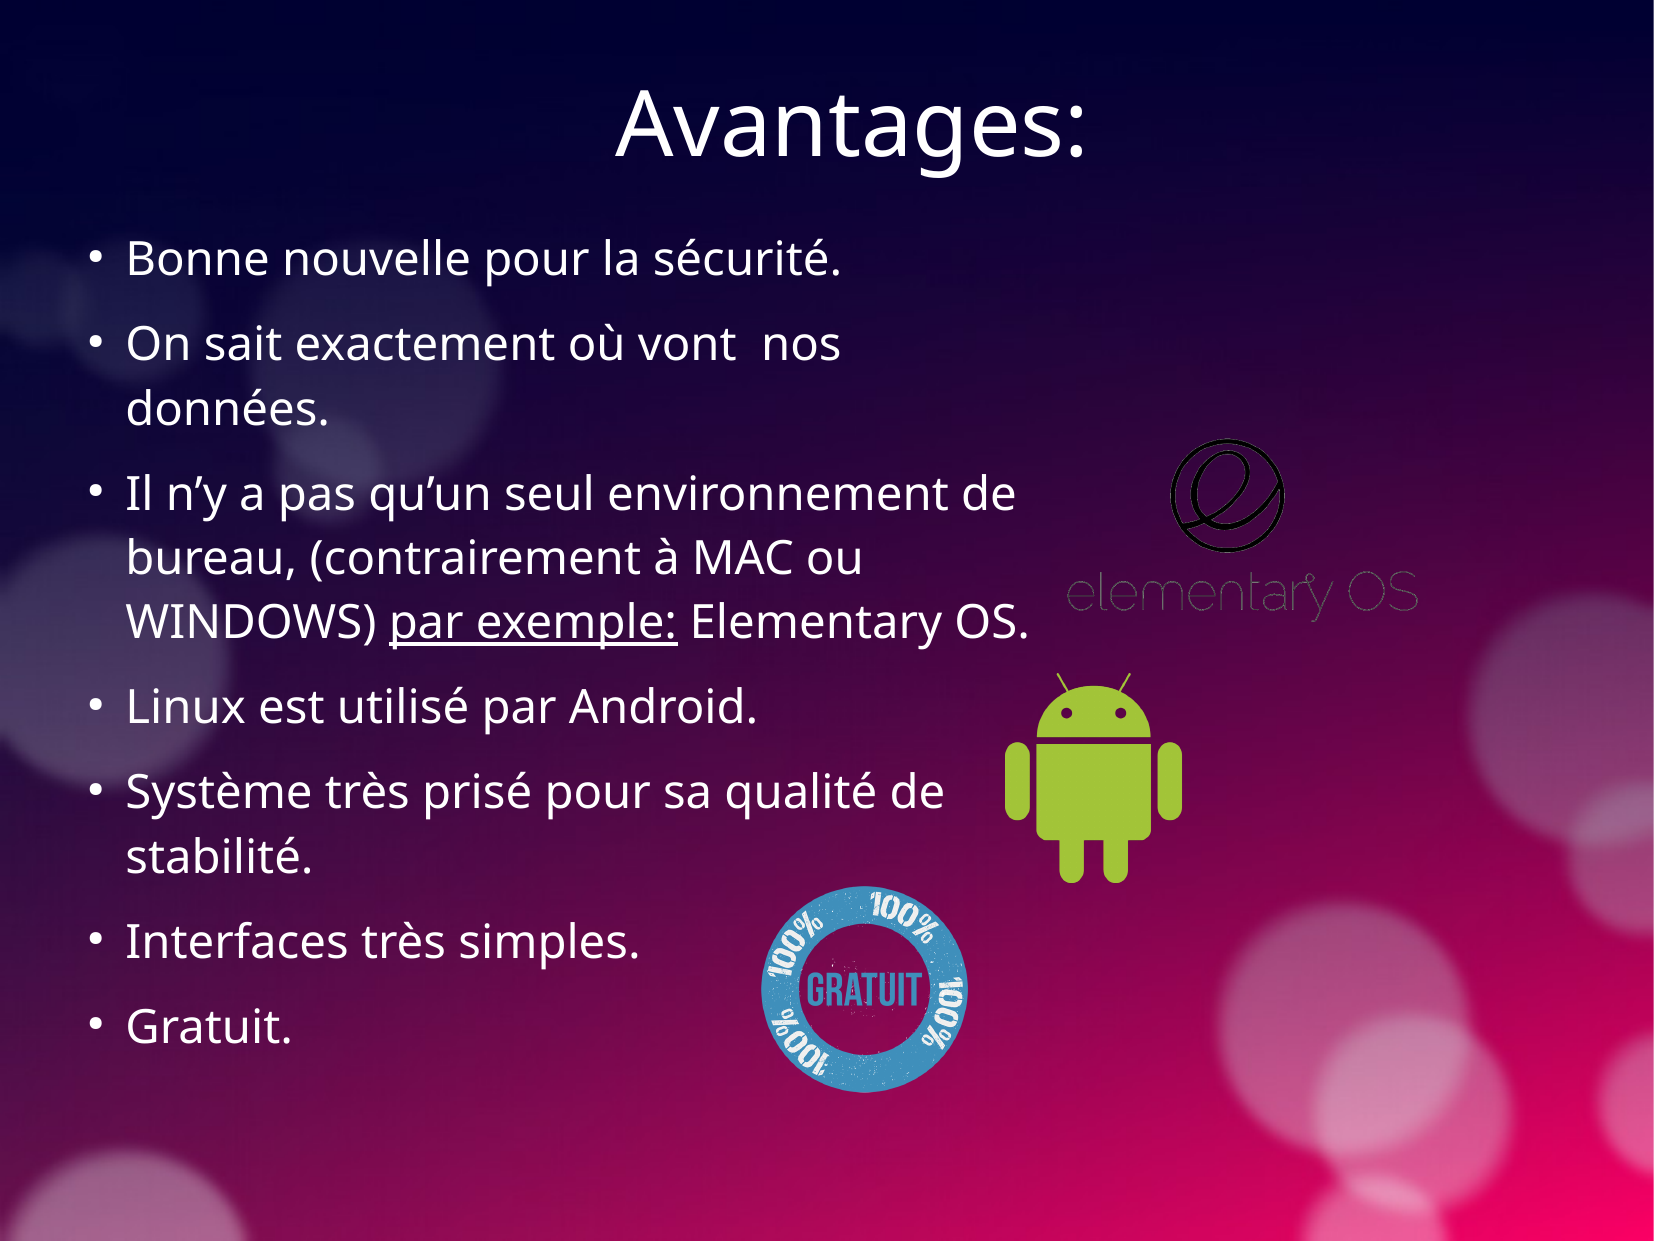

# Avantages:
Bonne nouvelle pour la sécurité.
On sait exactement où vont nos données.
Il n’y a pas qu’un seul environnement de bureau, (contrairement à MAC ou WINDOWS) par exemple: Elementary OS.
Linux est utilisé par Android.
Système très prisé pour sa qualité de stabilité.
Interfaces très simples.
Gratuit.